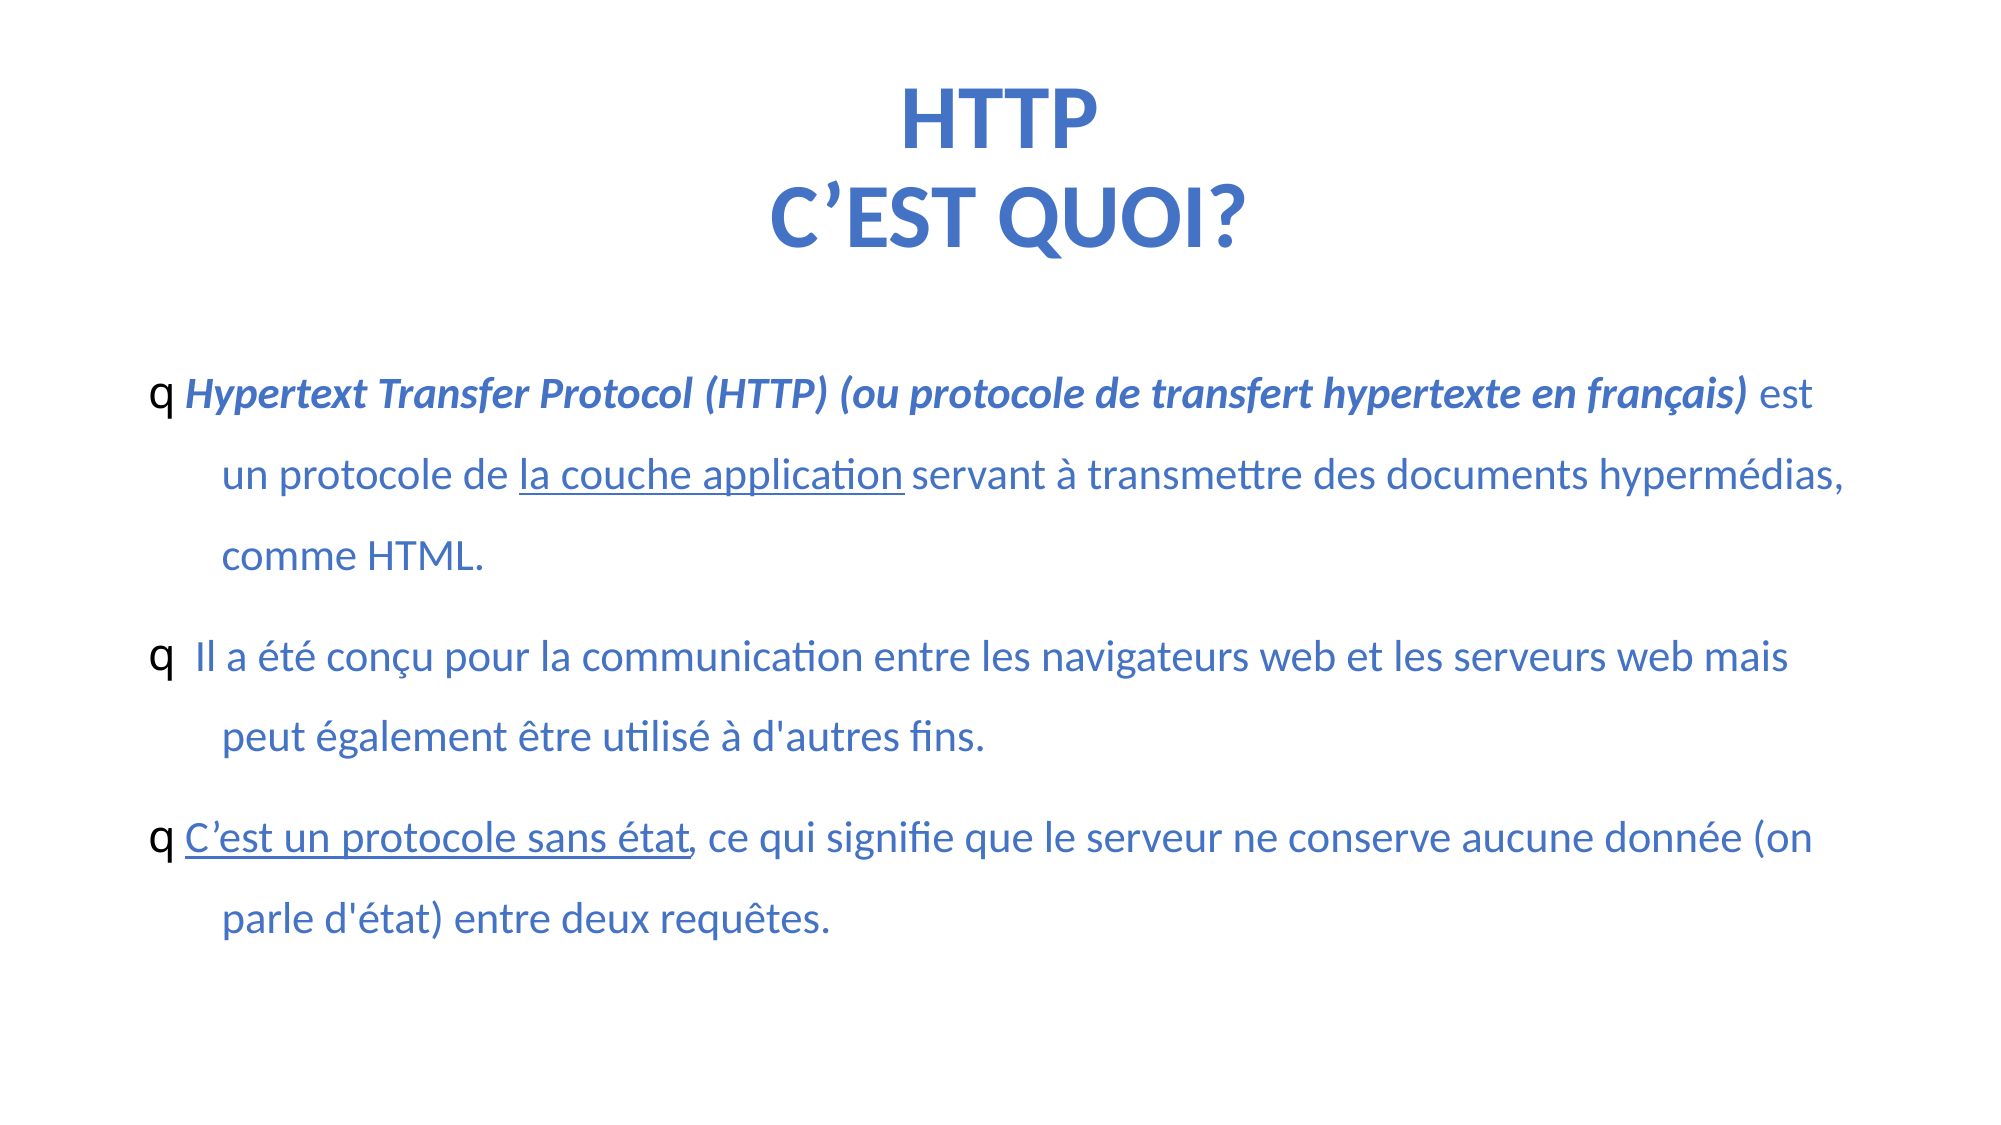

# HTTP C’EST QUOI?
Hypertext Transfer Protocol (HTTP) (ou protocole de transfert hypertexte en français) est un protocole de la couche application servant à transmettre des documents hypermédias, comme HTML.
 Il a été conçu pour la communication entre les navigateurs web et les serveurs web mais peut également être utilisé à d'autres fins.
C’est un protocole sans état, ce qui signifie que le serveur ne conserve aucune donnée (on parle d'état) entre deux requêtes.